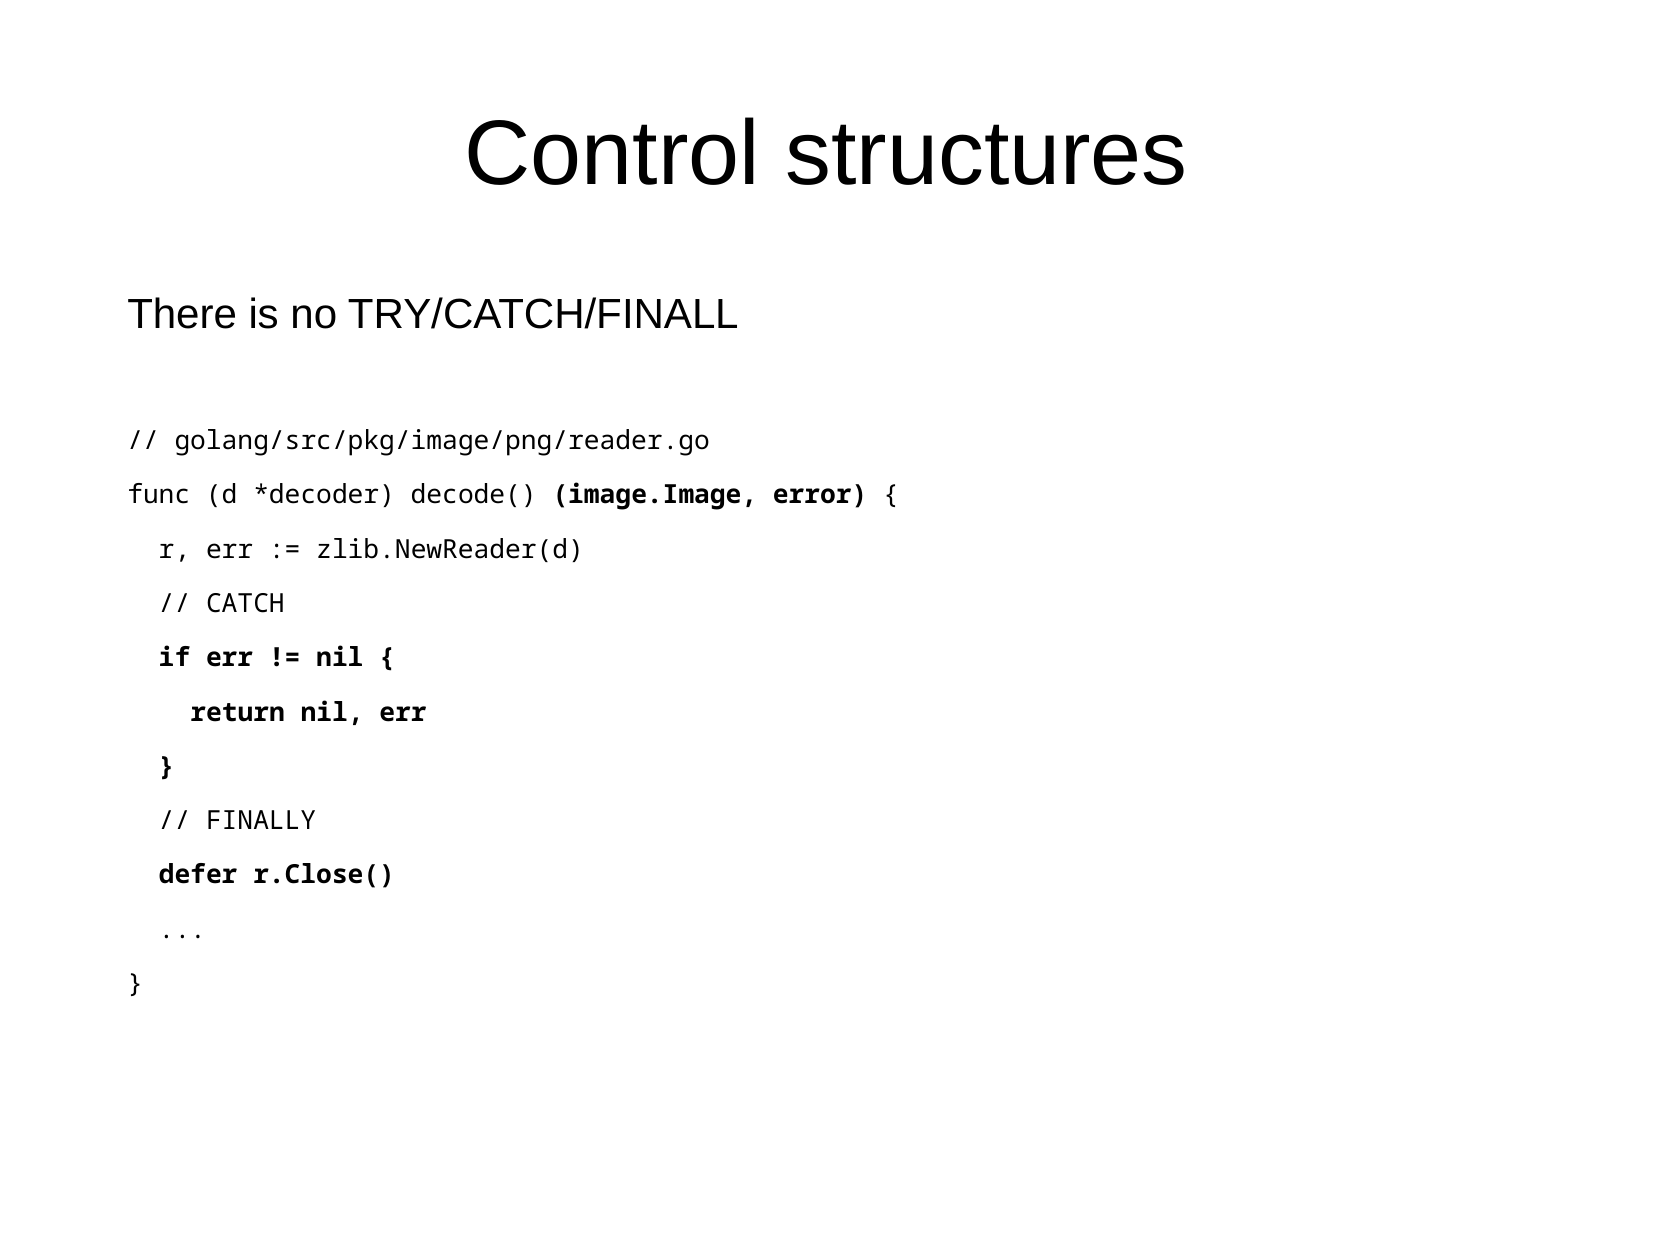

# Control structures
There is no TRY/CATCH/FINALL
// golang/src/pkg/image/png/reader.go
func (d *decoder) decode() (image.Image, error) {
 r, err := zlib.NewReader(d)
 // CATCH
 if err != nil {
 return nil, err
 }
 // FINALLY
 defer r.Close()
 ...
}